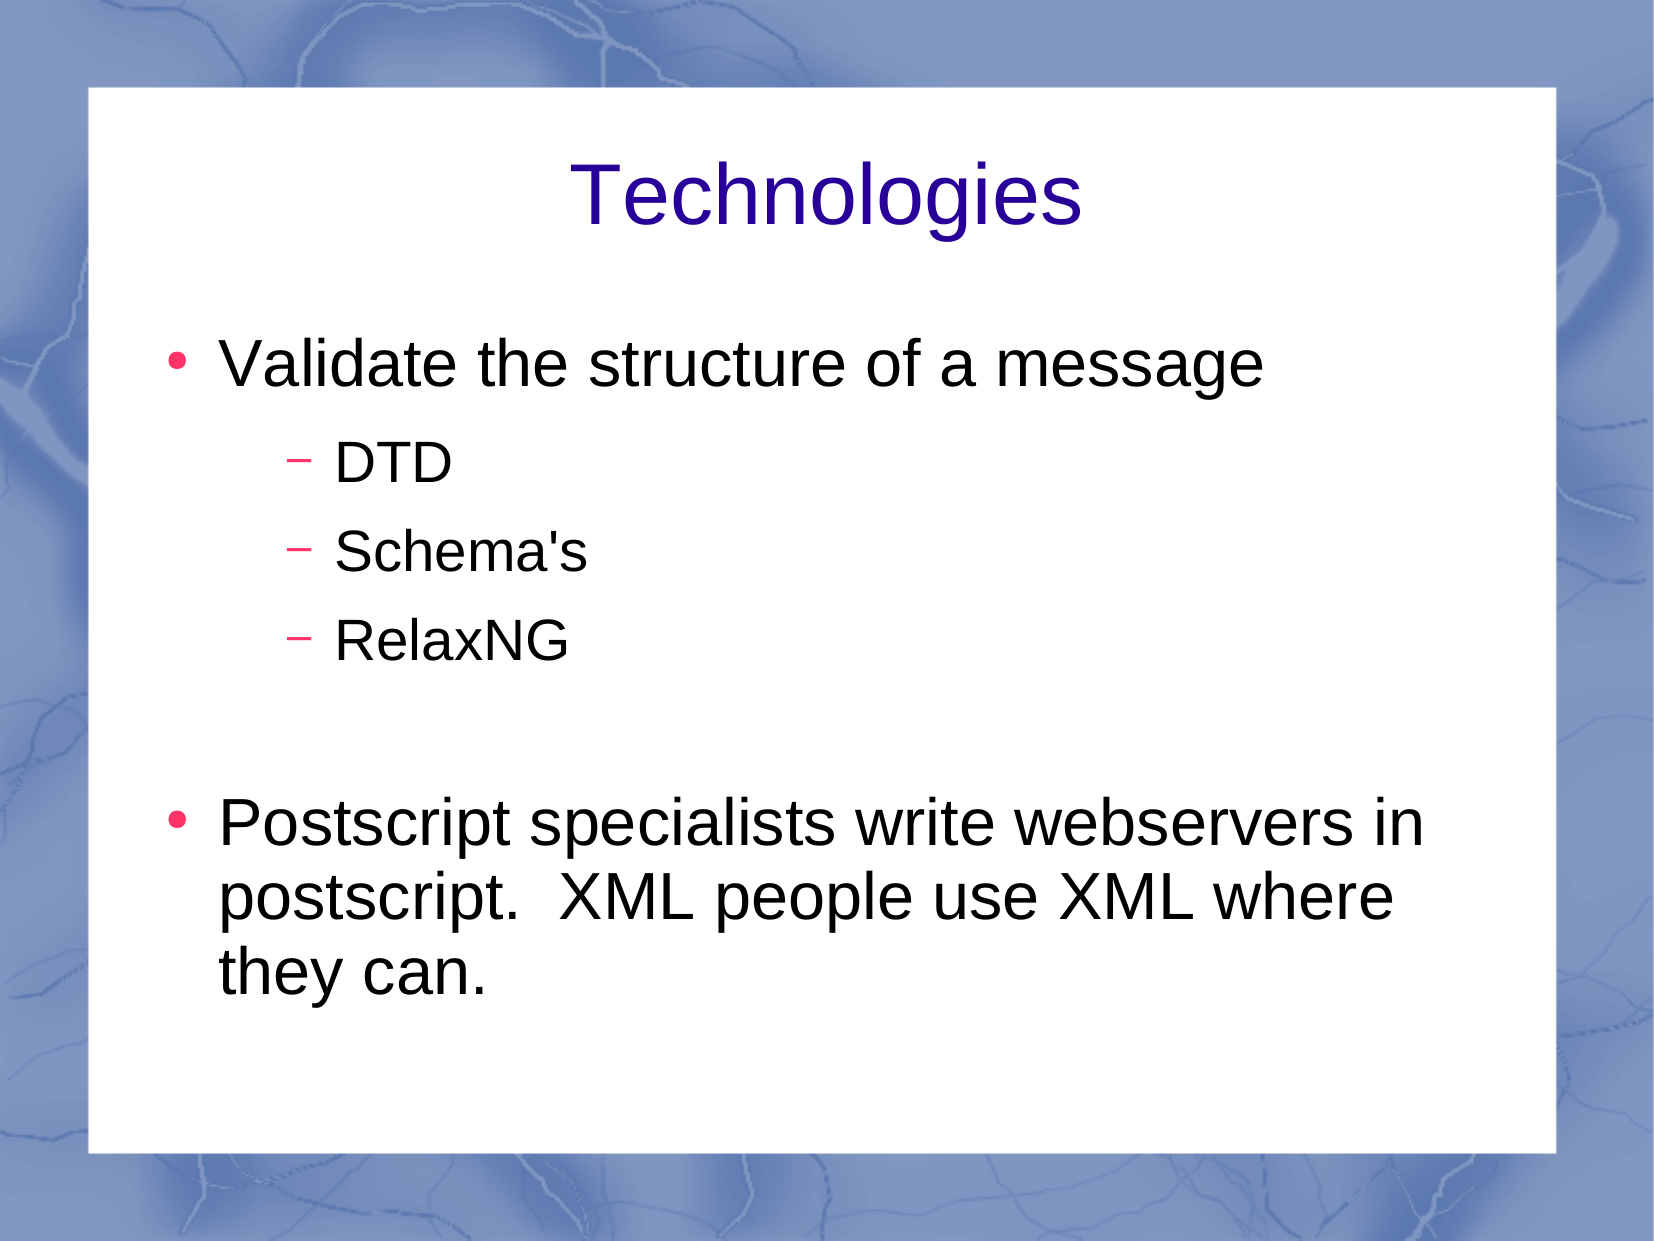

# Technologies
Validate the structure of a message
DTD
Schema's
RelaxNG
Postscript specialists write webservers in postscript. XML people use XML where they can.